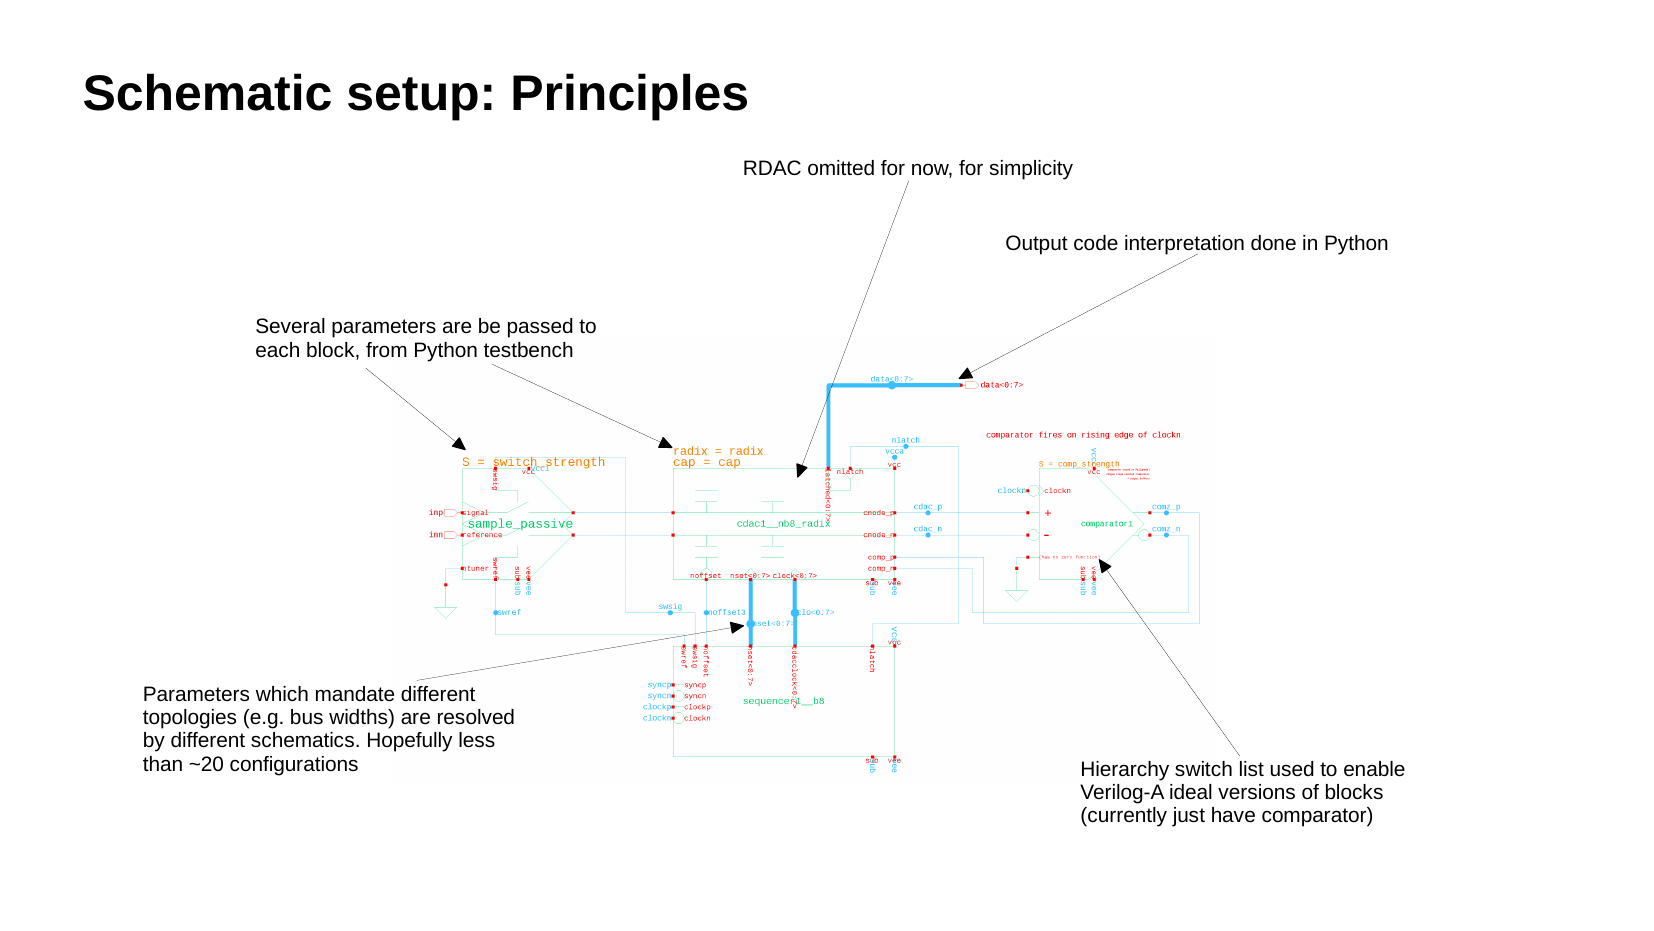

# Schematic setup: Principles
RDAC omitted for now, for simplicity
Output code interpretation done in Python
Several parameters are be passed to each block, from Python testbench
Parameters which mandate different topologies (e.g. bus widths) are resolved by different schematics. Hopefully less than ~20 configurations
Hierarchy switch list used to enable Verilog-A ideal versions of blocks
(currently just have comparator)